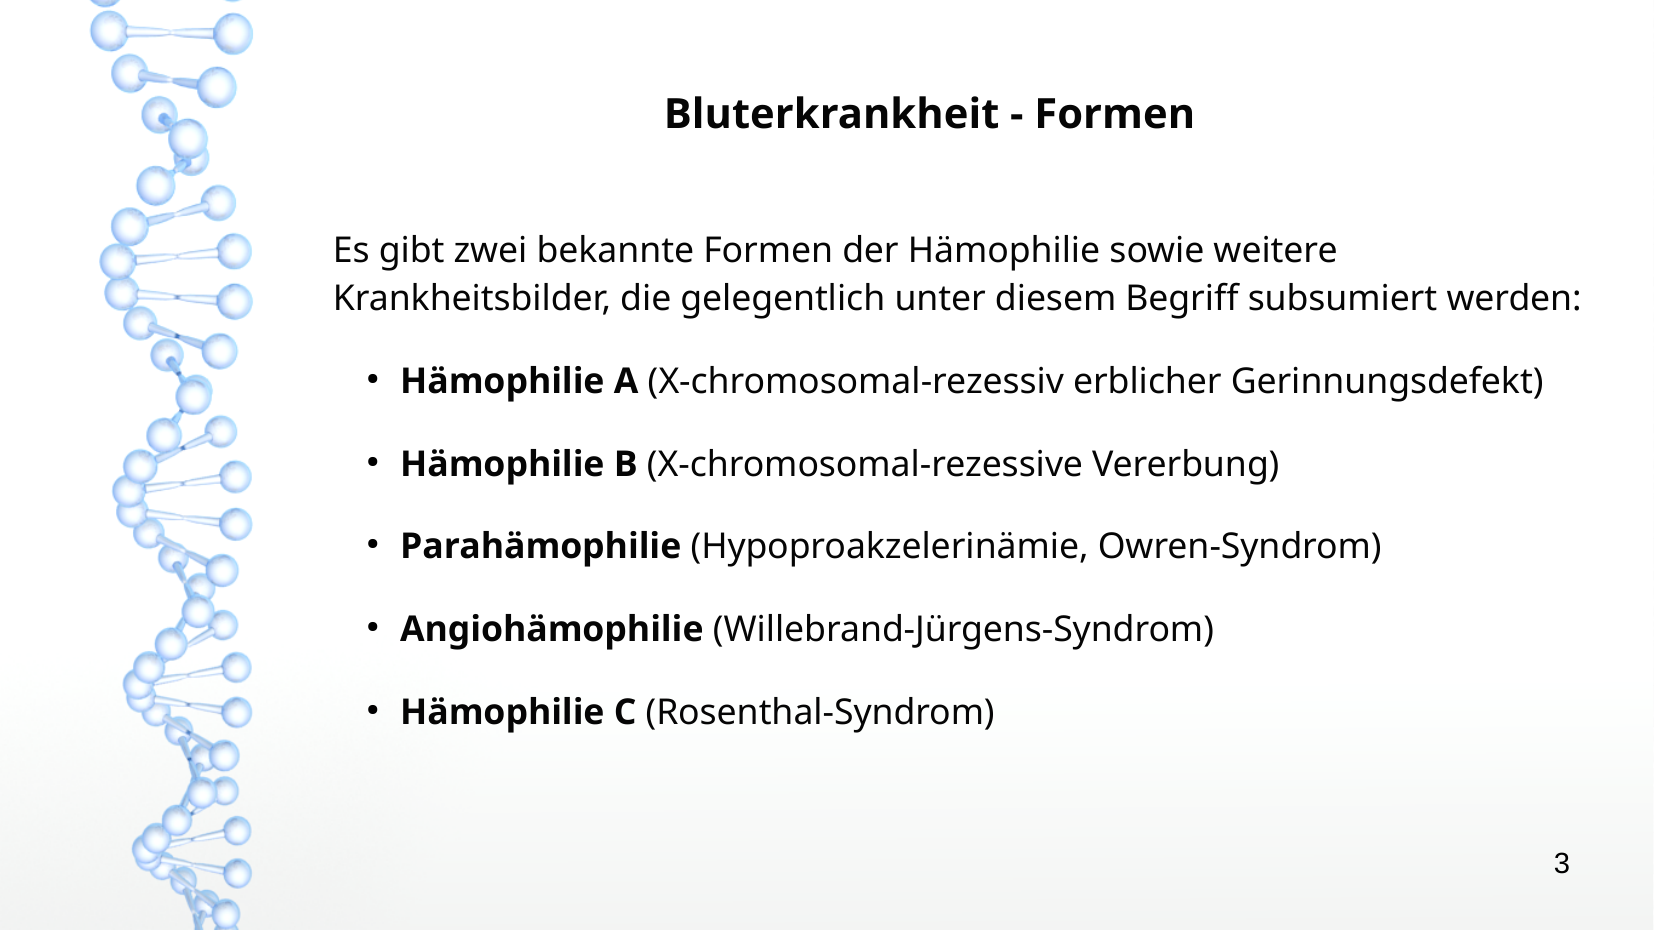

# Bluterkrankheit - Formen
Es gibt zwei bekannte Formen der Hämophilie sowie weitere Krankheitsbilder, die gelegentlich unter diesem Begriff subsumiert werden:
Hämophilie A (X-chromosomal-rezessiv erblicher Gerinnungsdefekt)
Hämophilie B (X-chromosomal-rezessive Vererbung)
Parahämophilie (Hypoproakzelerinämie, Owren-Syndrom)
Angiohämophilie (Willebrand-Jürgens-Syndrom)
Hämophilie C (Rosenthal-Syndrom)
3